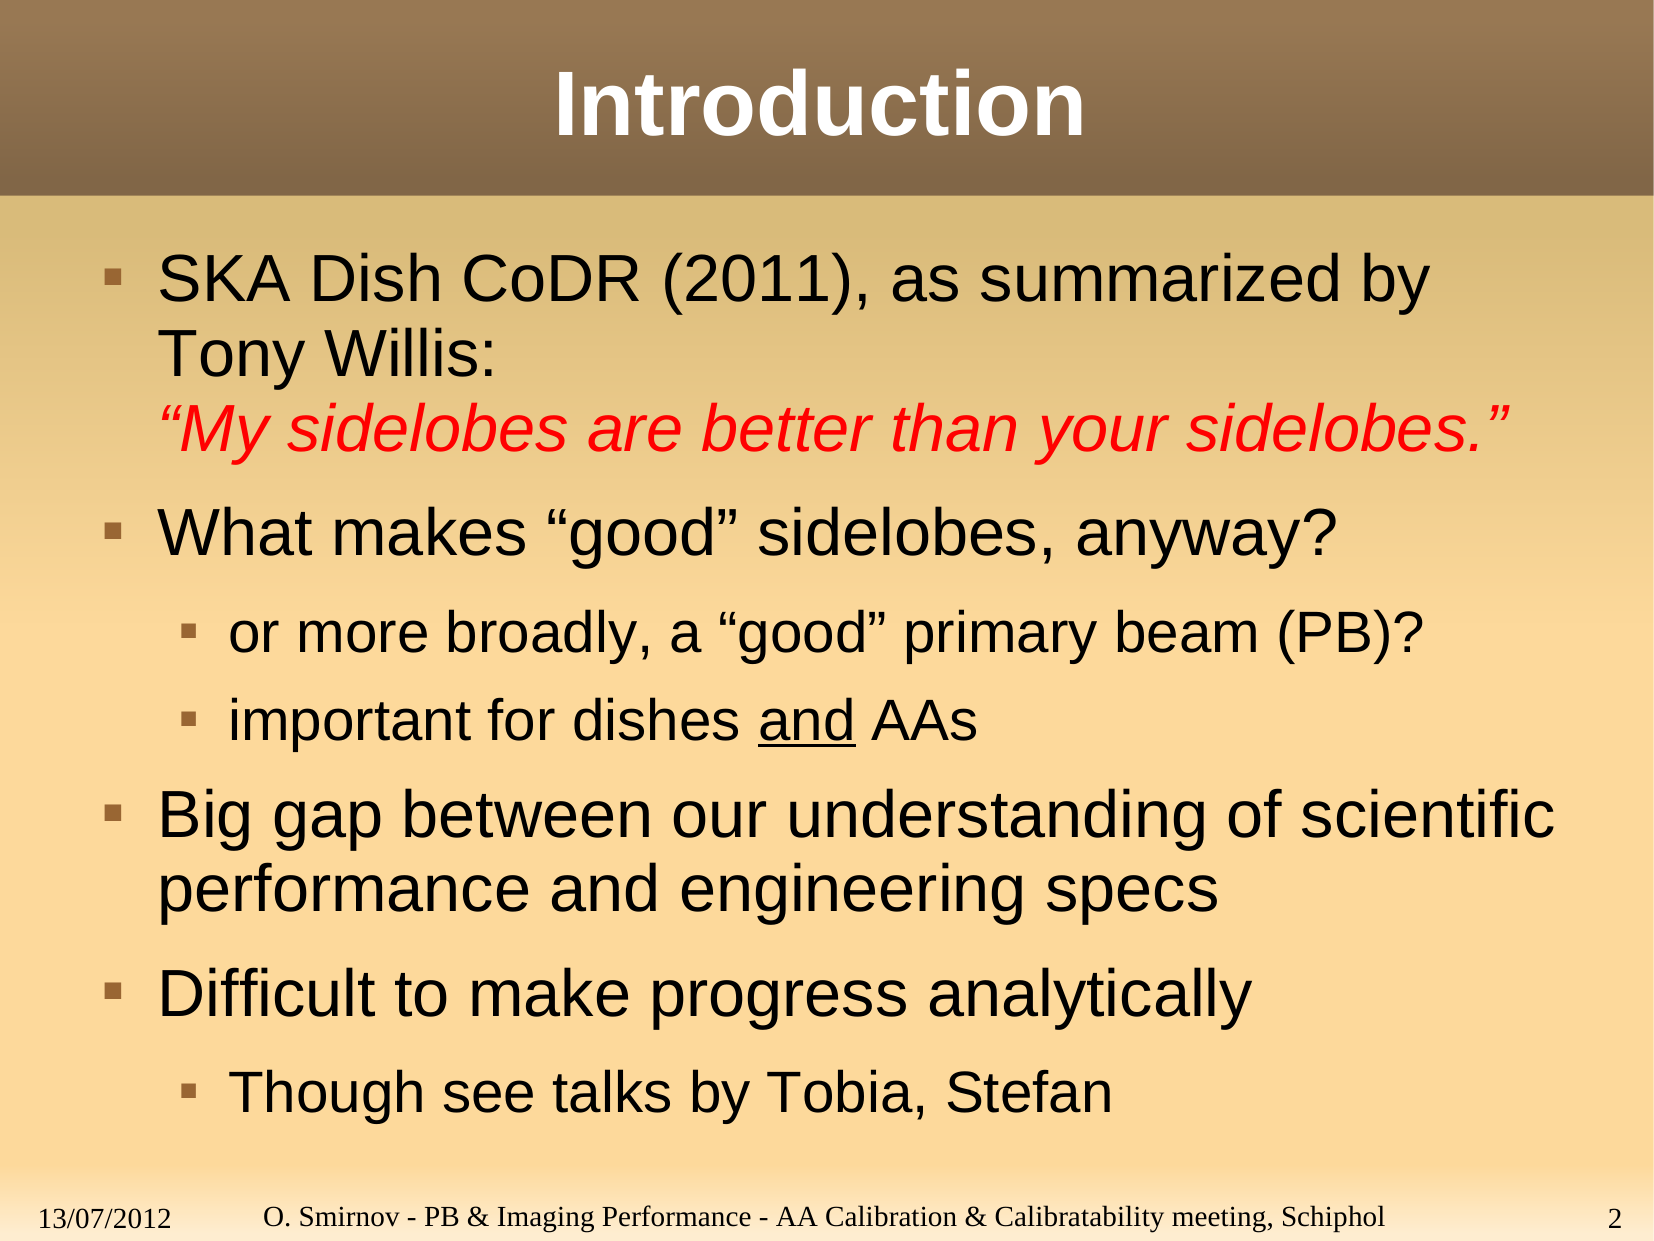

# Introduction
SKA Dish CoDR (2011), as summarized by Tony Willis:
“My sidelobes are better than your sidelobes.”
What makes “good” sidelobes, anyway?
or more broadly, a “good” primary beam (PB)?
important for dishes and AAs
Big gap between our understanding of scientific performance and engineering specs
Difficult to make progress analytically
Though see talks by Tobia, Stefan
O. Smirnov - PB & Imaging Performance - AA Calibration & Calibratability meeting, Schiphol
13/07/2012
2